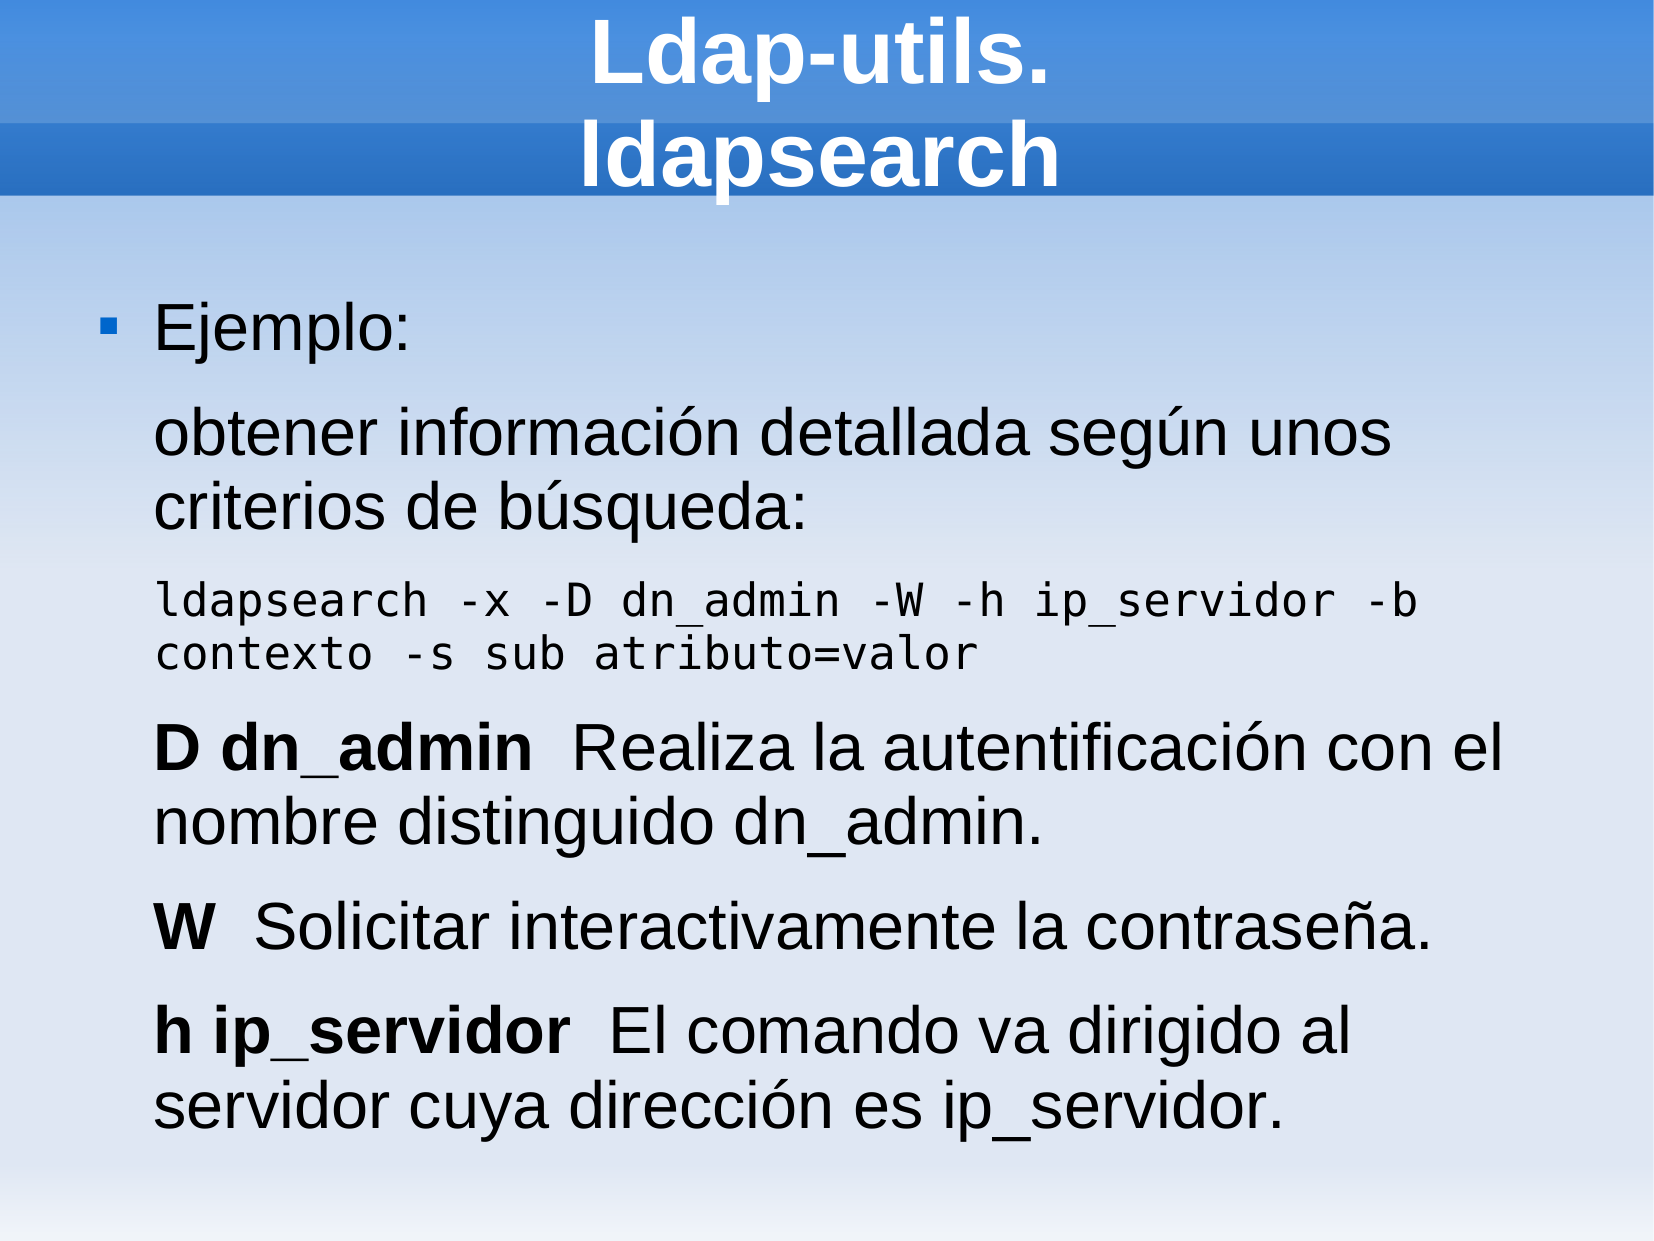

# Ldap-utils. ldapsearch
Ejemplo:
obtener información detallada según unos criterios de búsqueda:
ldapsearch -x -D dn_admin -W -h ip_servidor -b contexto -s sub atributo=valor
­D dn_admin Realiza la autentificación con el nombre distinguido dn_admin.
­W Solicitar interactivamente la contraseña.
­h ip_servidor El comando va dirigido al servidor cuya dirección es ip_servidor.